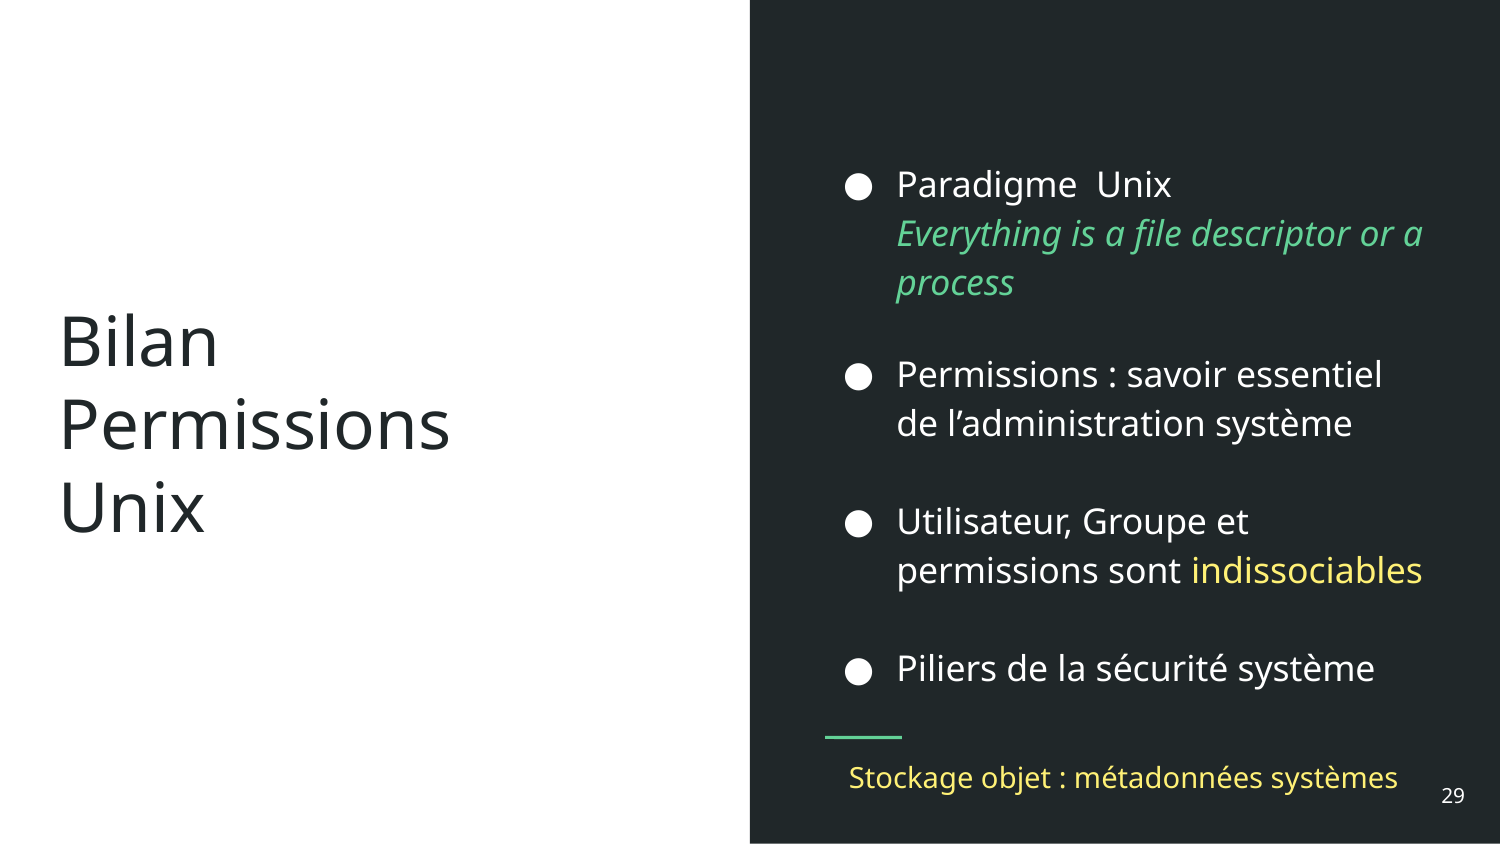

Paradigme Unix
Everything is a file descriptor or a process
Permissions : savoir essentiel de l’administration système
Utilisateur, Groupe et permissions sont indissociables
Piliers de la sécurité système
# Bilan Permissions Unix
Stockage objet : métadonnées systèmes